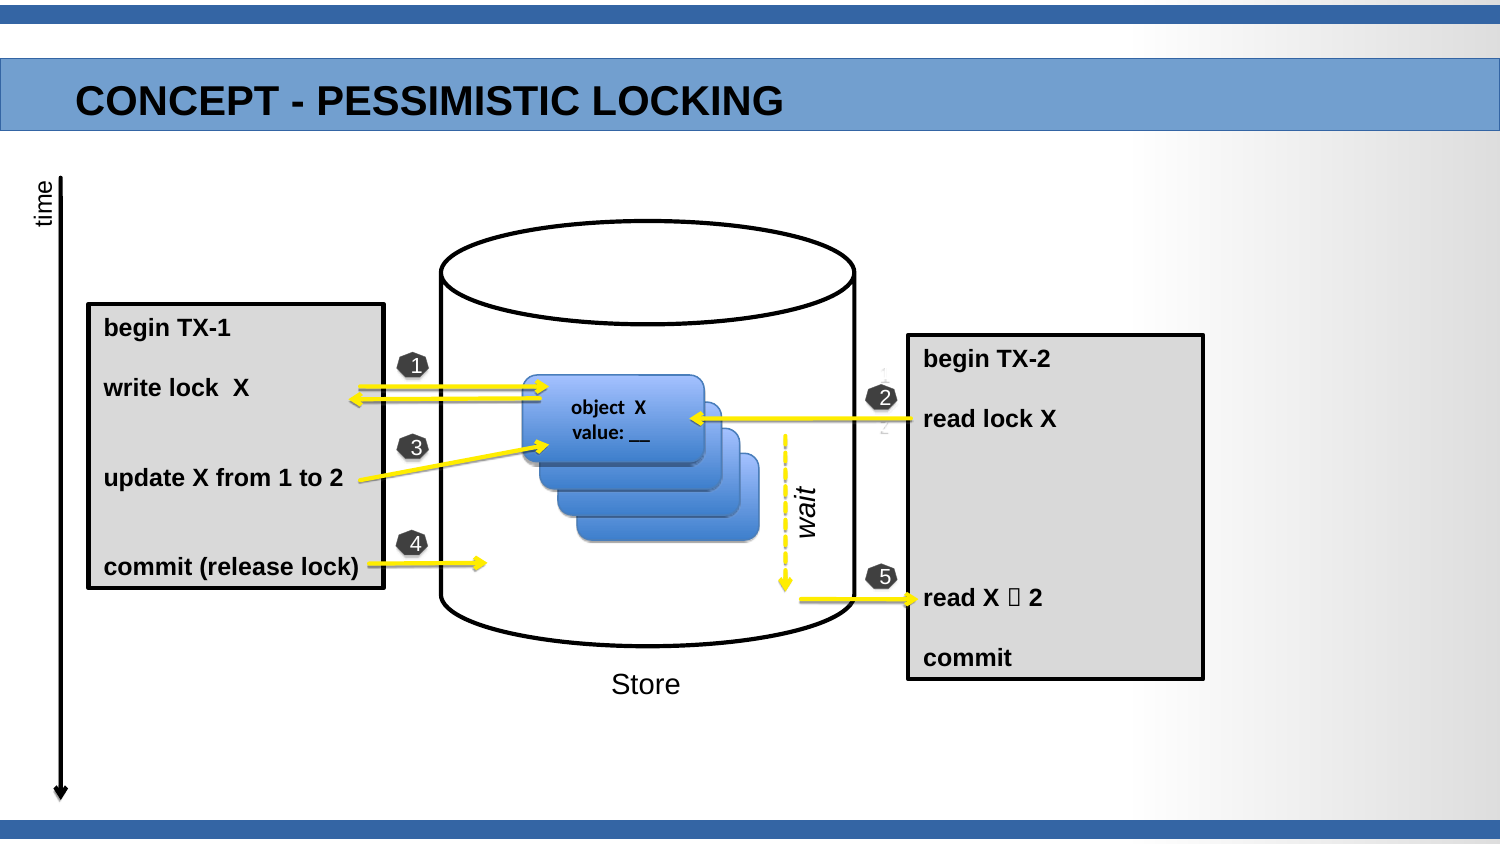

# CONCEpt - Pessimistic Locking
time
begin TX-1
write lock X
update X from 1 to 2
commit (release lock)
begin TX-2
read lock X
read X  2
commit
1
object X
value: __
12z
3
wait
4
5
Store